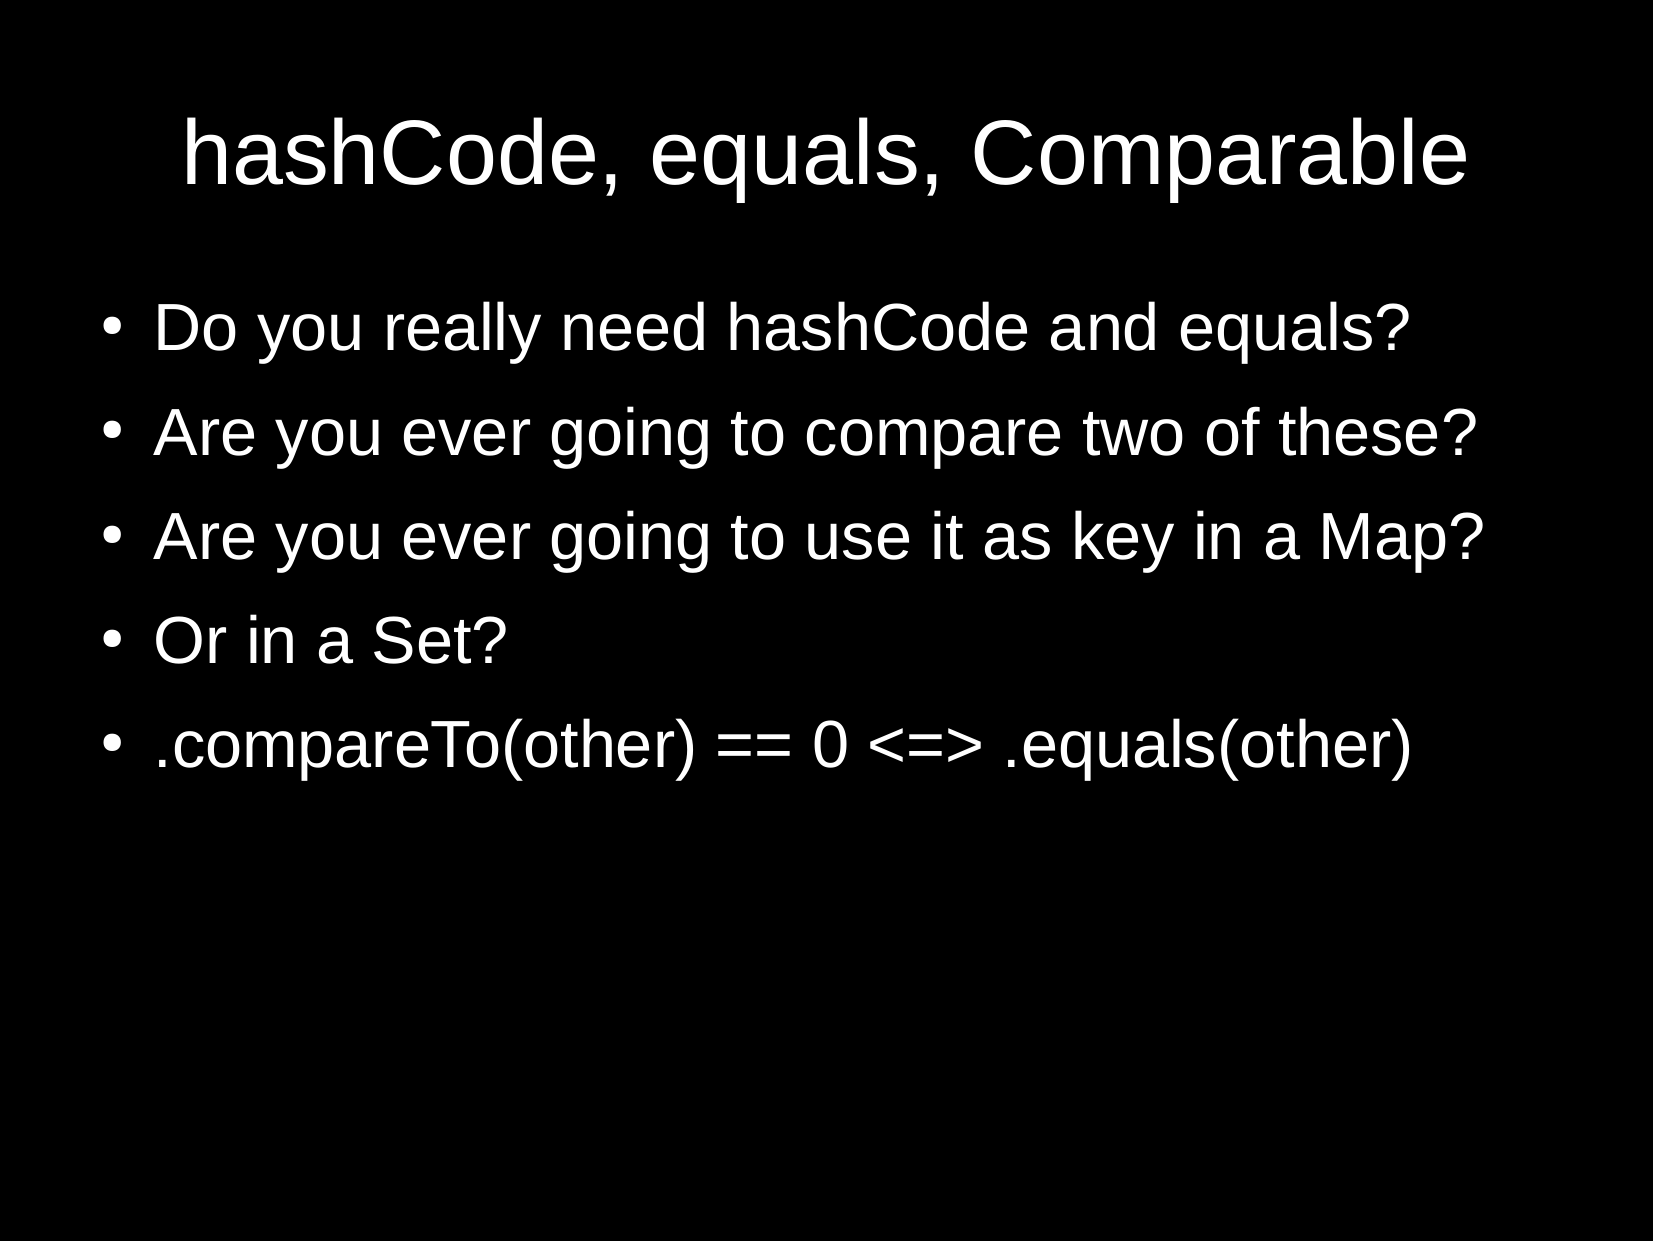

# hashCode, equals, Comparable
Do you really need hashCode and equals?
Are you ever going to compare two of these?
Are you ever going to use it as key in a Map?
Or in a Set?
.compareTo(other) == 0 <=> .equals(other)